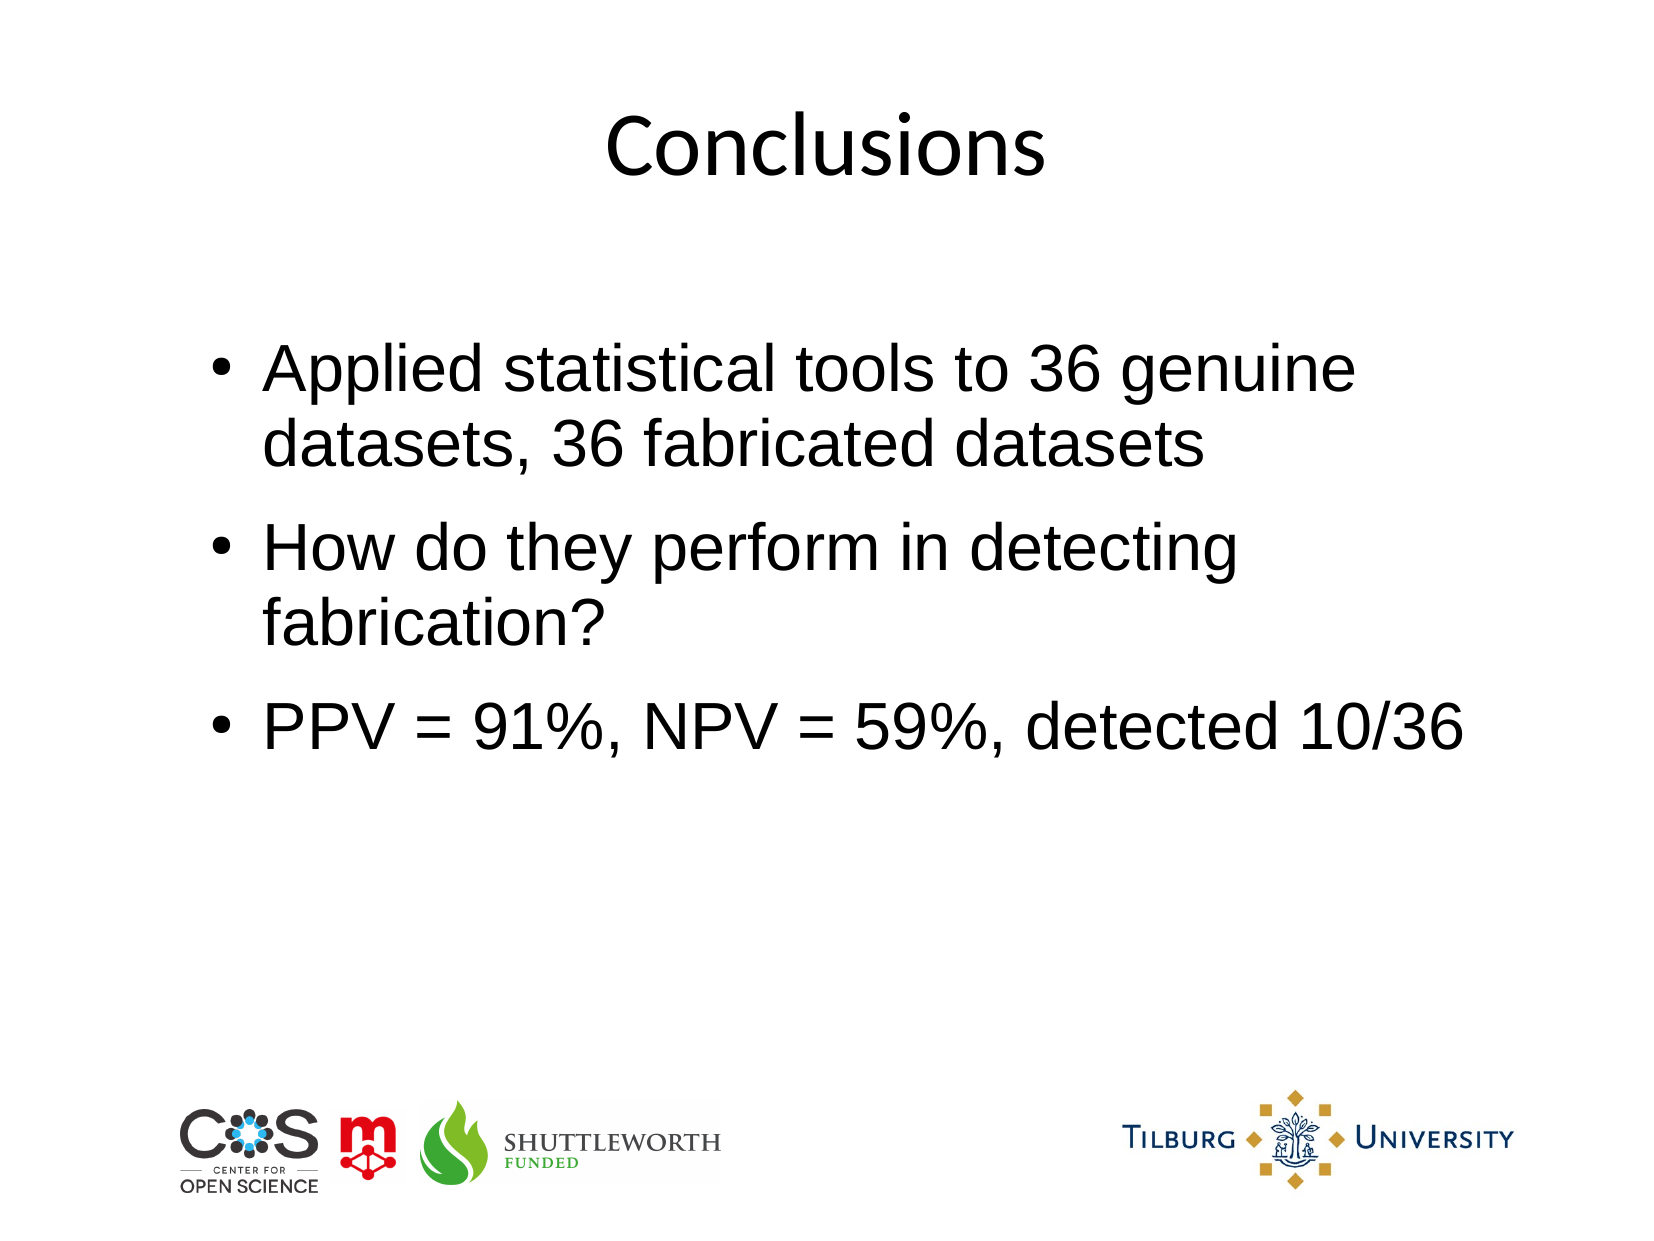

# Conclusions
Applied statistical tools to 36 genuine datasets, 36 fabricated datasets
How do they perform in detecting fabrication?
PPV = 91%, NPV = 59%, detected 10/36